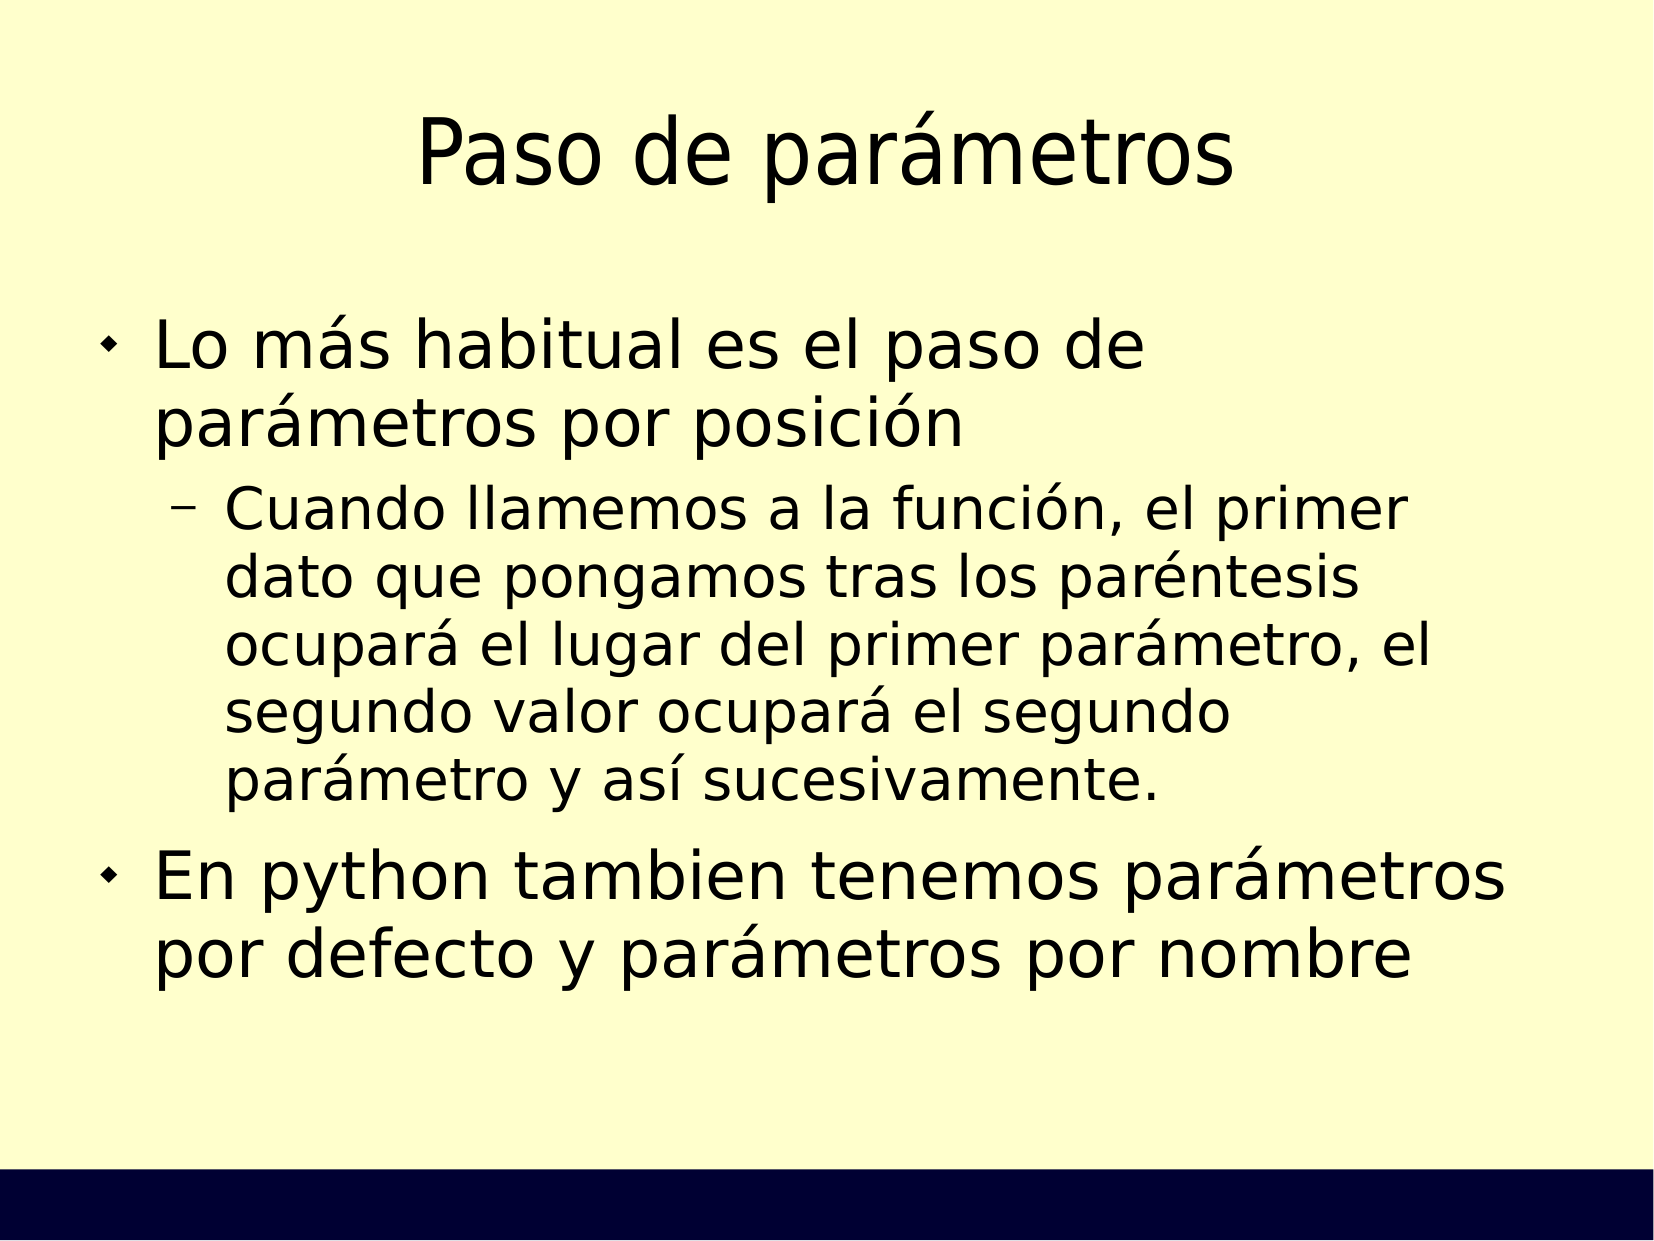

# Paso de parámetros
Lo más habitual es el paso de parámetros por posición
Cuando llamemos a la función, el primer dato que pongamos tras los paréntesis ocupará el lugar del primer parámetro, el segundo valor ocupará el segundo parámetro y así sucesivamente.
En python tambien tenemos parámetros por defecto y parámetros por nombre